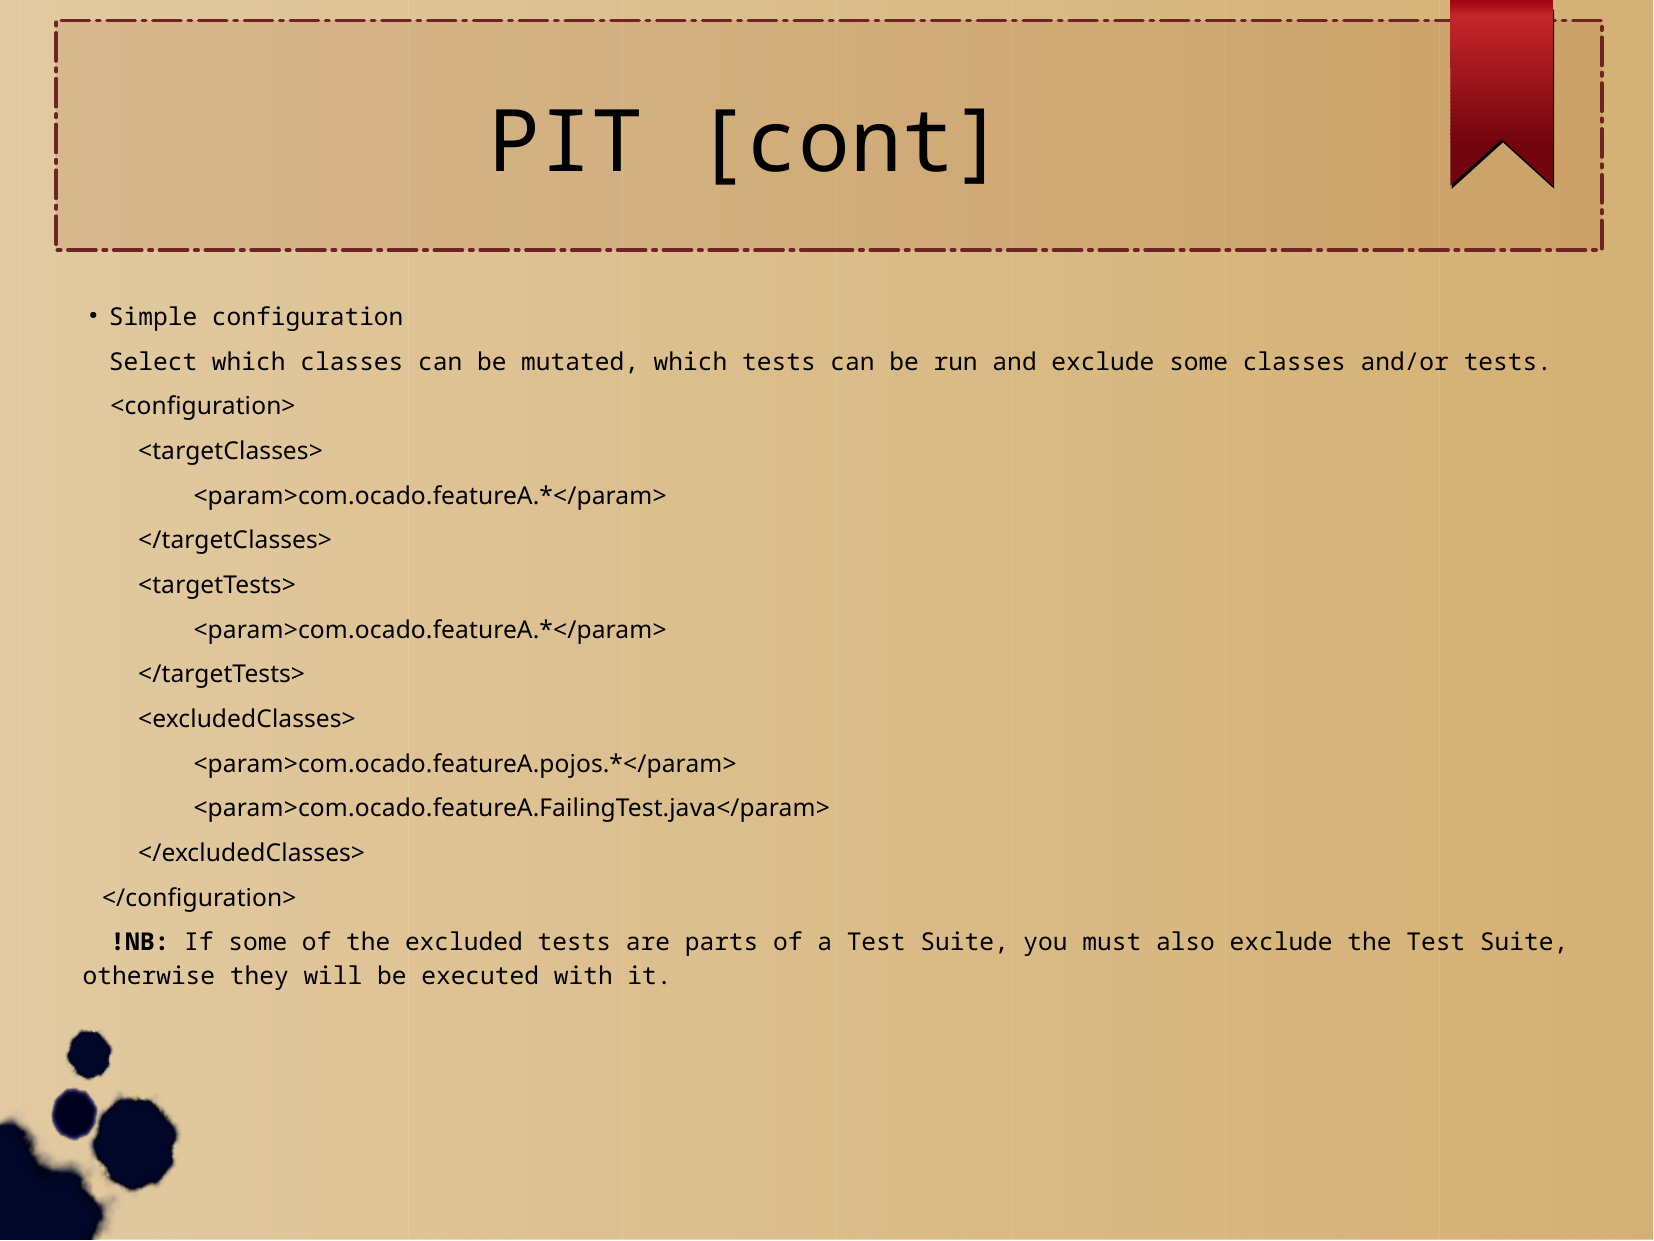

# PIT [cont]
Simple configuration
Select which classes can be mutated, which tests can be run and exclude some classes and/or tests.
 		<configuration>
 		<targetClasses>
 			 	<param>com.ocado.featureA.*</param>
 		</targetClasses>
 		<targetTests>
 			 	<param>com.ocado.featureA.*</param>
 		</targetTests>
 			 		<excludedClasses>
 			 	<param>com.ocado.featureA.pojos.*</param>
 	 	<param>com.ocado.featureA.FailingTest.java</param>
 		 		</excludedClasses>
 </configuration>
 	!NB: If some of the excluded tests are parts of a Test Suite, you must also exclude the Test Suite, otherwise they will be executed with it.